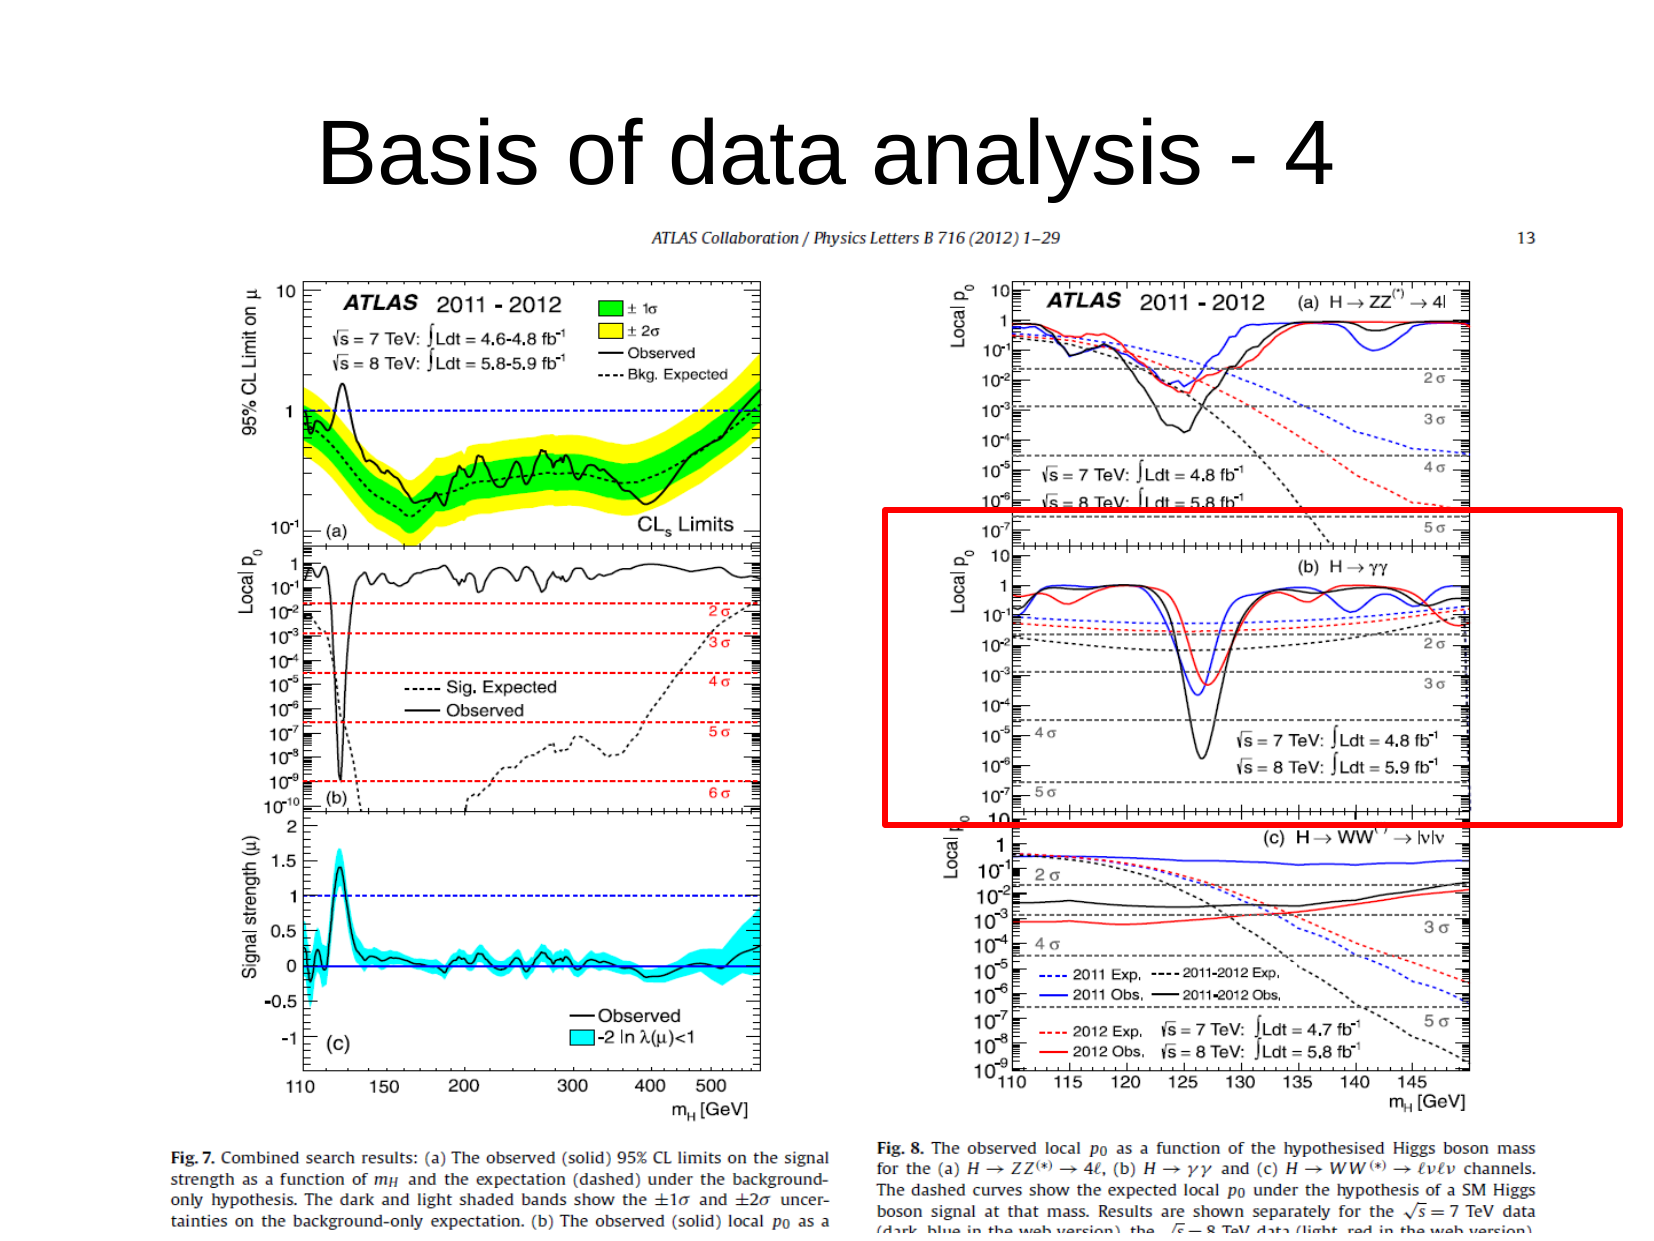

# Basis of data analysis - 4
Practical Parallel Computing - Sose18
33